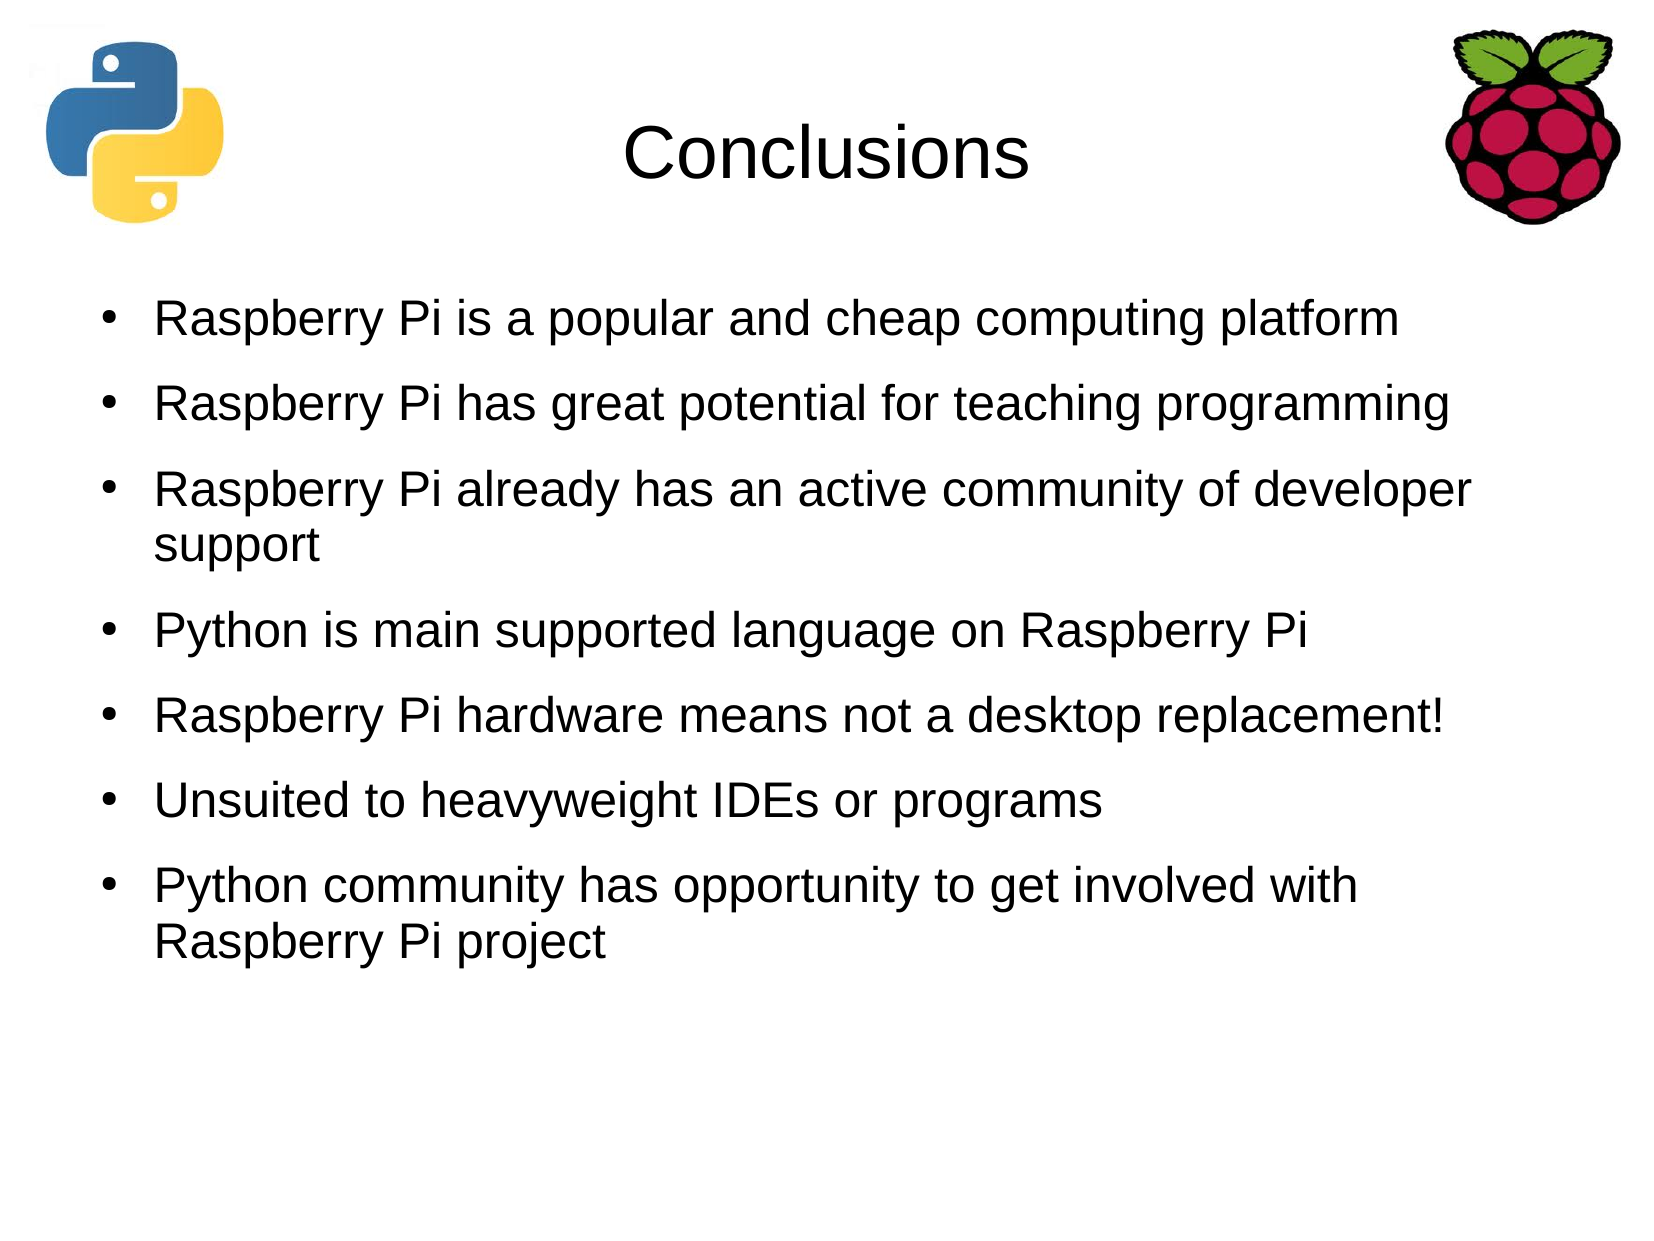

# Conclusions
Raspberry Pi is a popular and cheap computing platform
Raspberry Pi has great potential for teaching programming
Raspberry Pi already has an active community of developer support
Python is main supported language on Raspberry Pi
Raspberry Pi hardware means not a desktop replacement!
Unsuited to heavyweight IDEs or programs
Python community has opportunity to get involved with Raspberry Pi project